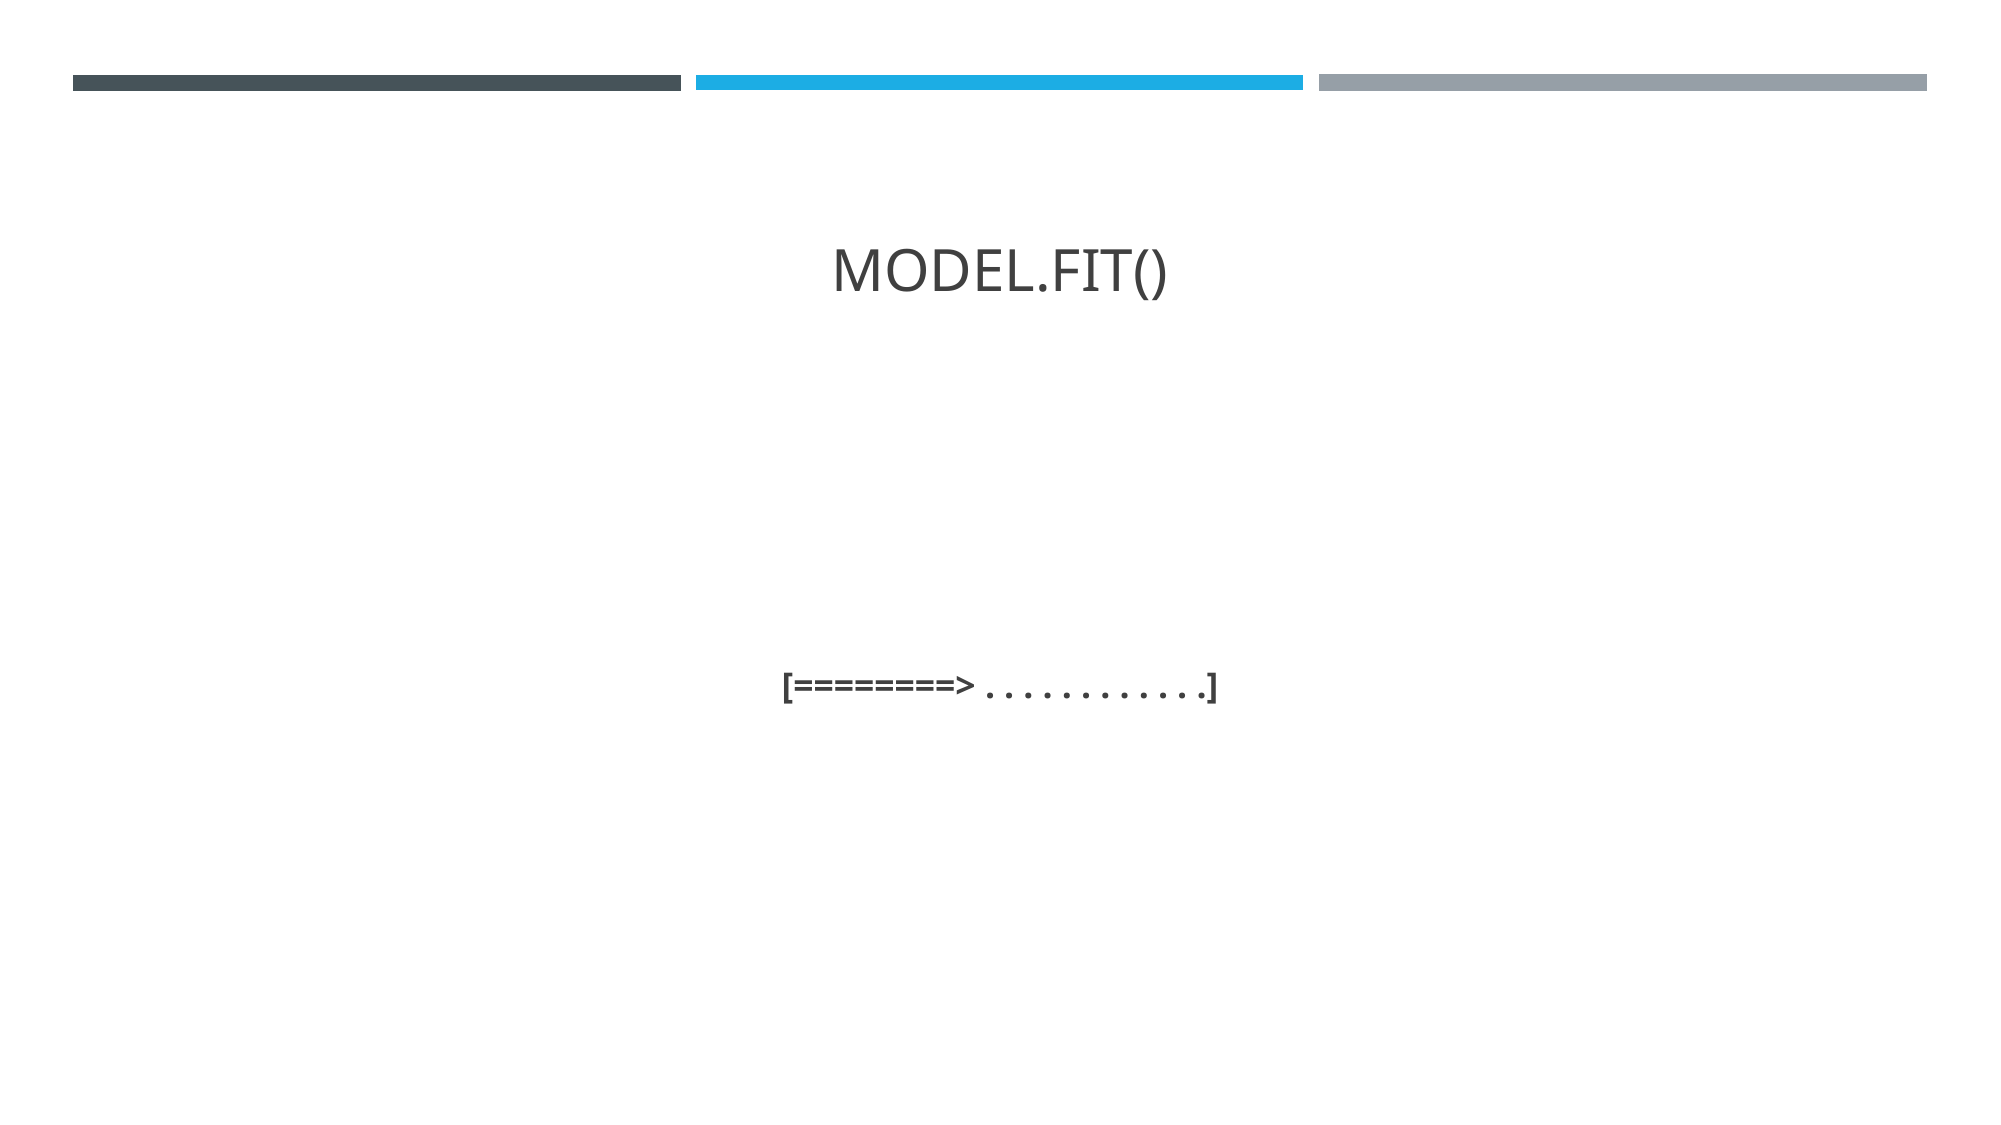

# Model.fit()
[========> . . . . . . . . . . . .]